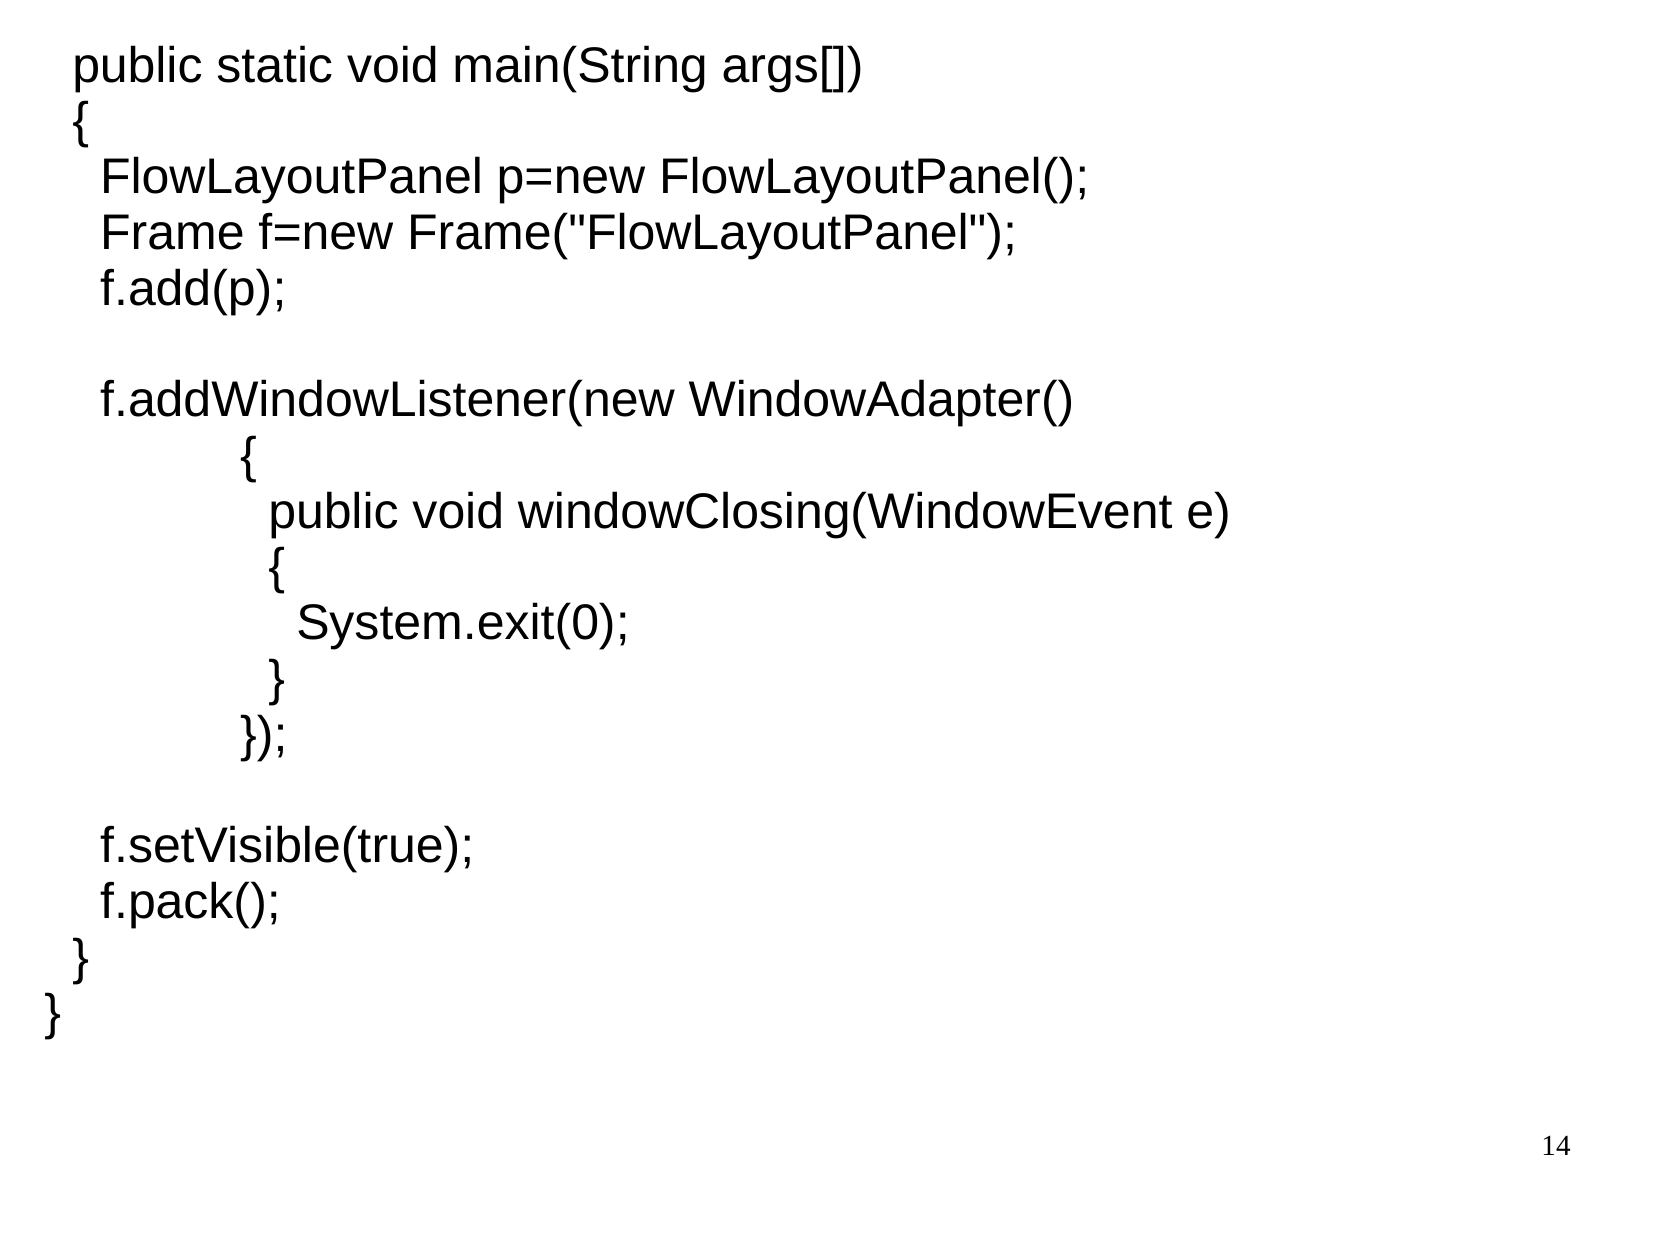

public static void main(String args[])
 {
 FlowLayoutPanel p=new FlowLayoutPanel();
 Frame f=new Frame("FlowLayoutPanel");
 f.add(p);
 f.addWindowListener(new WindowAdapter()
 {
 public void windowClosing(WindowEvent e)
 {
 System.exit(0);
 }
 });
 f.setVisible(true);
 f.pack();
 }
}
14